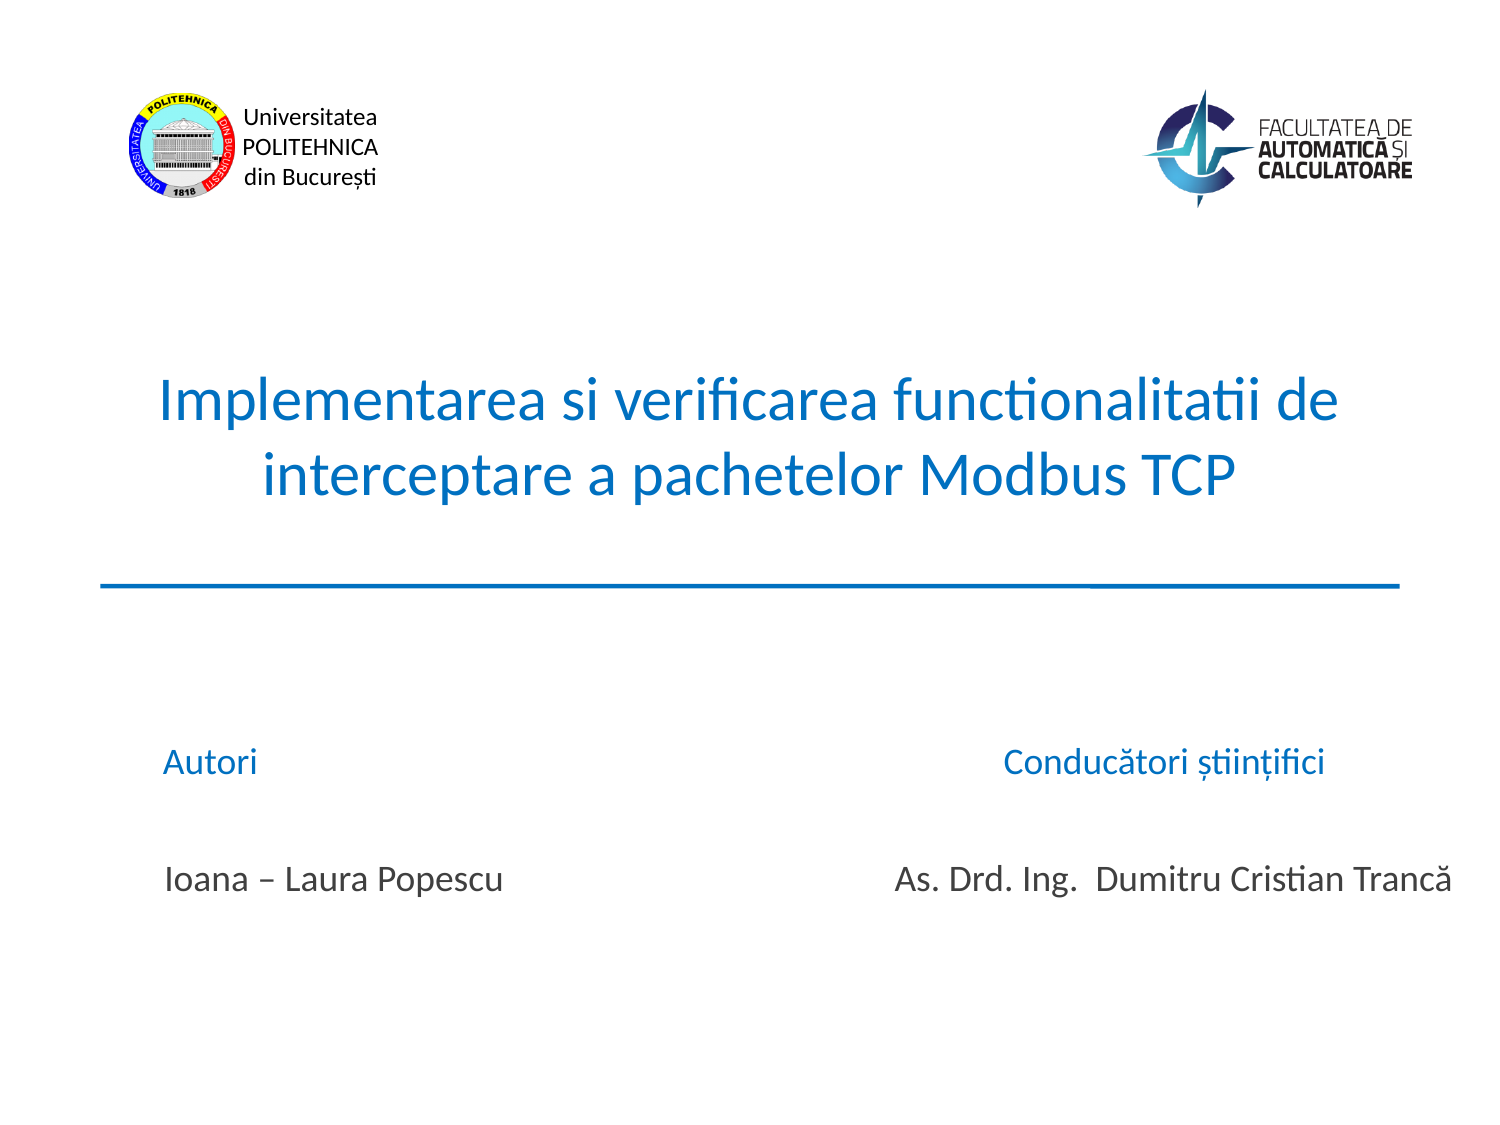

# Implementarea si verificarea functionalitatii de interceptare a pachetelor Modbus TCP
Autori
Conducători științifici
Ioana – Laura Popescu
As. Drd. Ing. Dumitru Cristian Trancă